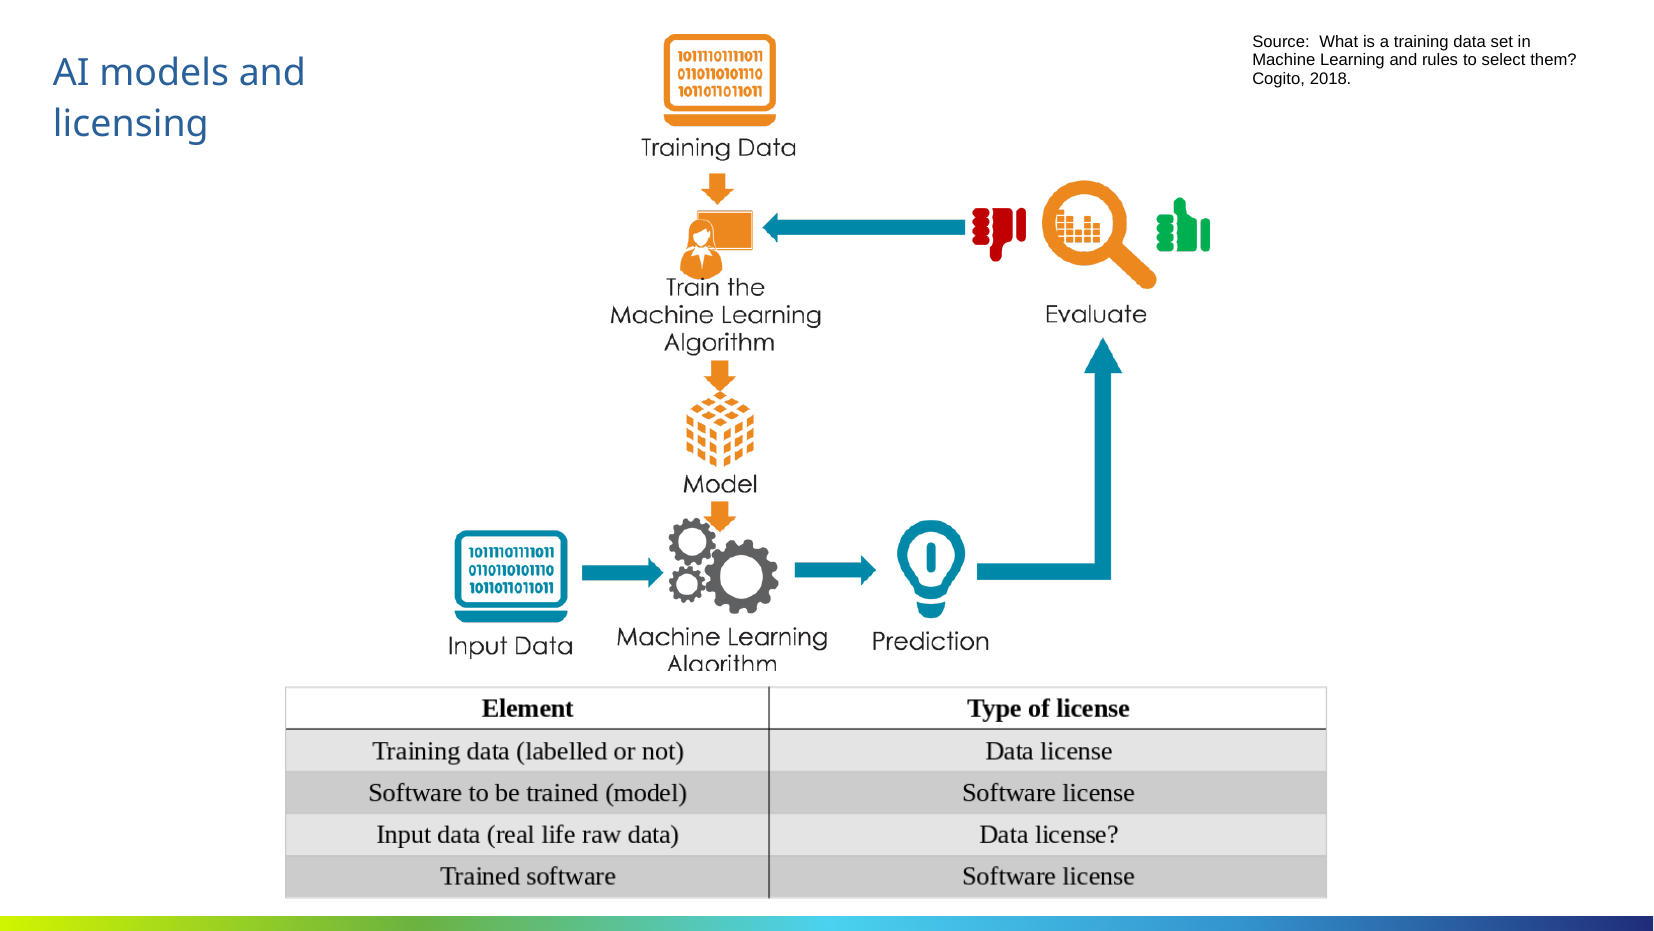

Source: What is a training data set in Machine Learning and rules to select them? Cogito, 2018.
AI models and licensing